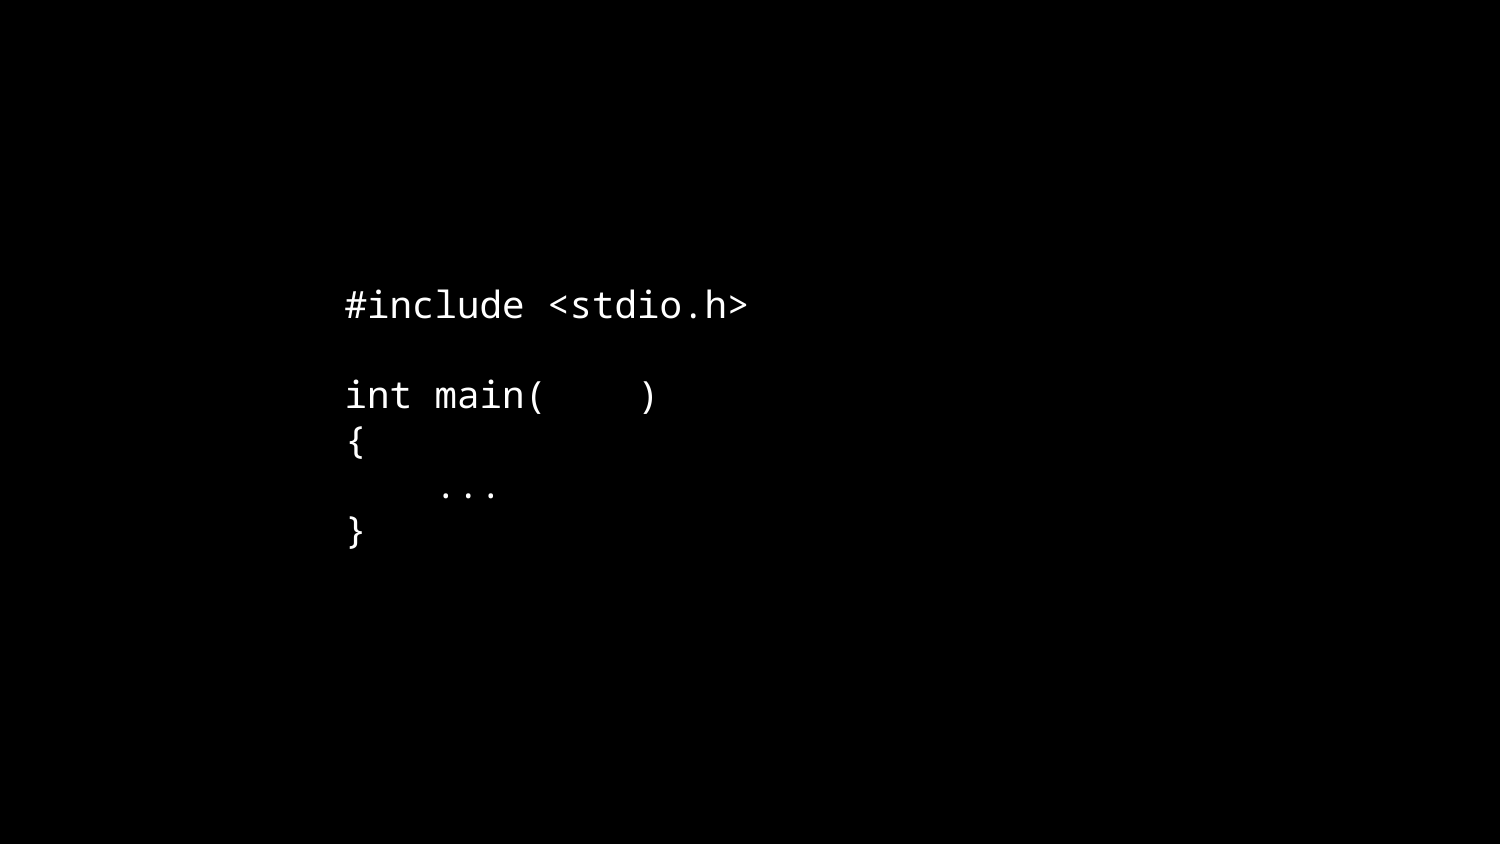

# #include <stdio.h>
int main(void)
{
 ...
}